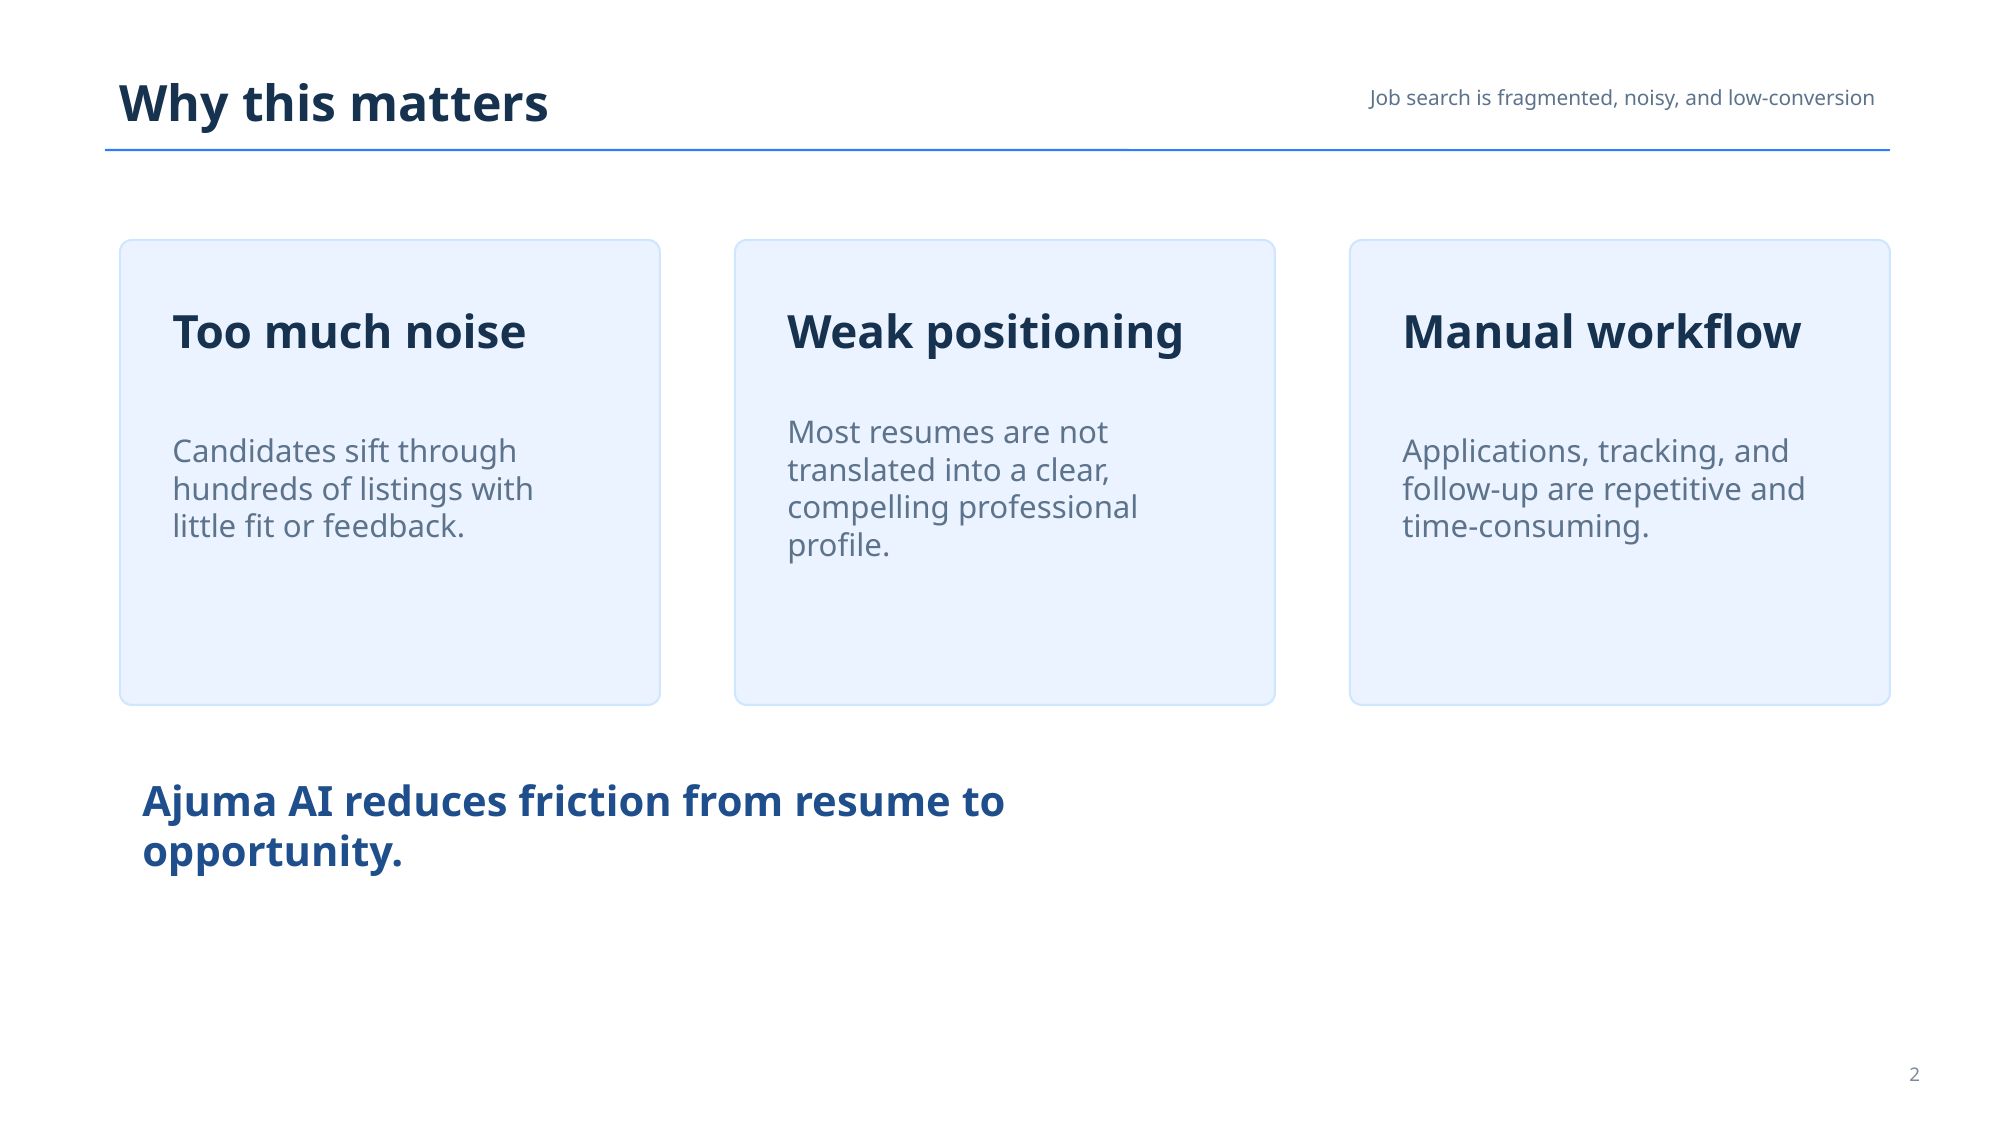

Why this matters
Job search is fragmented, noisy, and low-conversion
Too much noise
Weak positioning
Manual workflow
Candidates sift through hundreds of listings with little fit or feedback.
Most resumes are not translated into a clear, compelling professional profile.
Applications, tracking, and follow-up are repetitive and time-consuming.
Ajuma AI reduces friction from resume to opportunity.
2